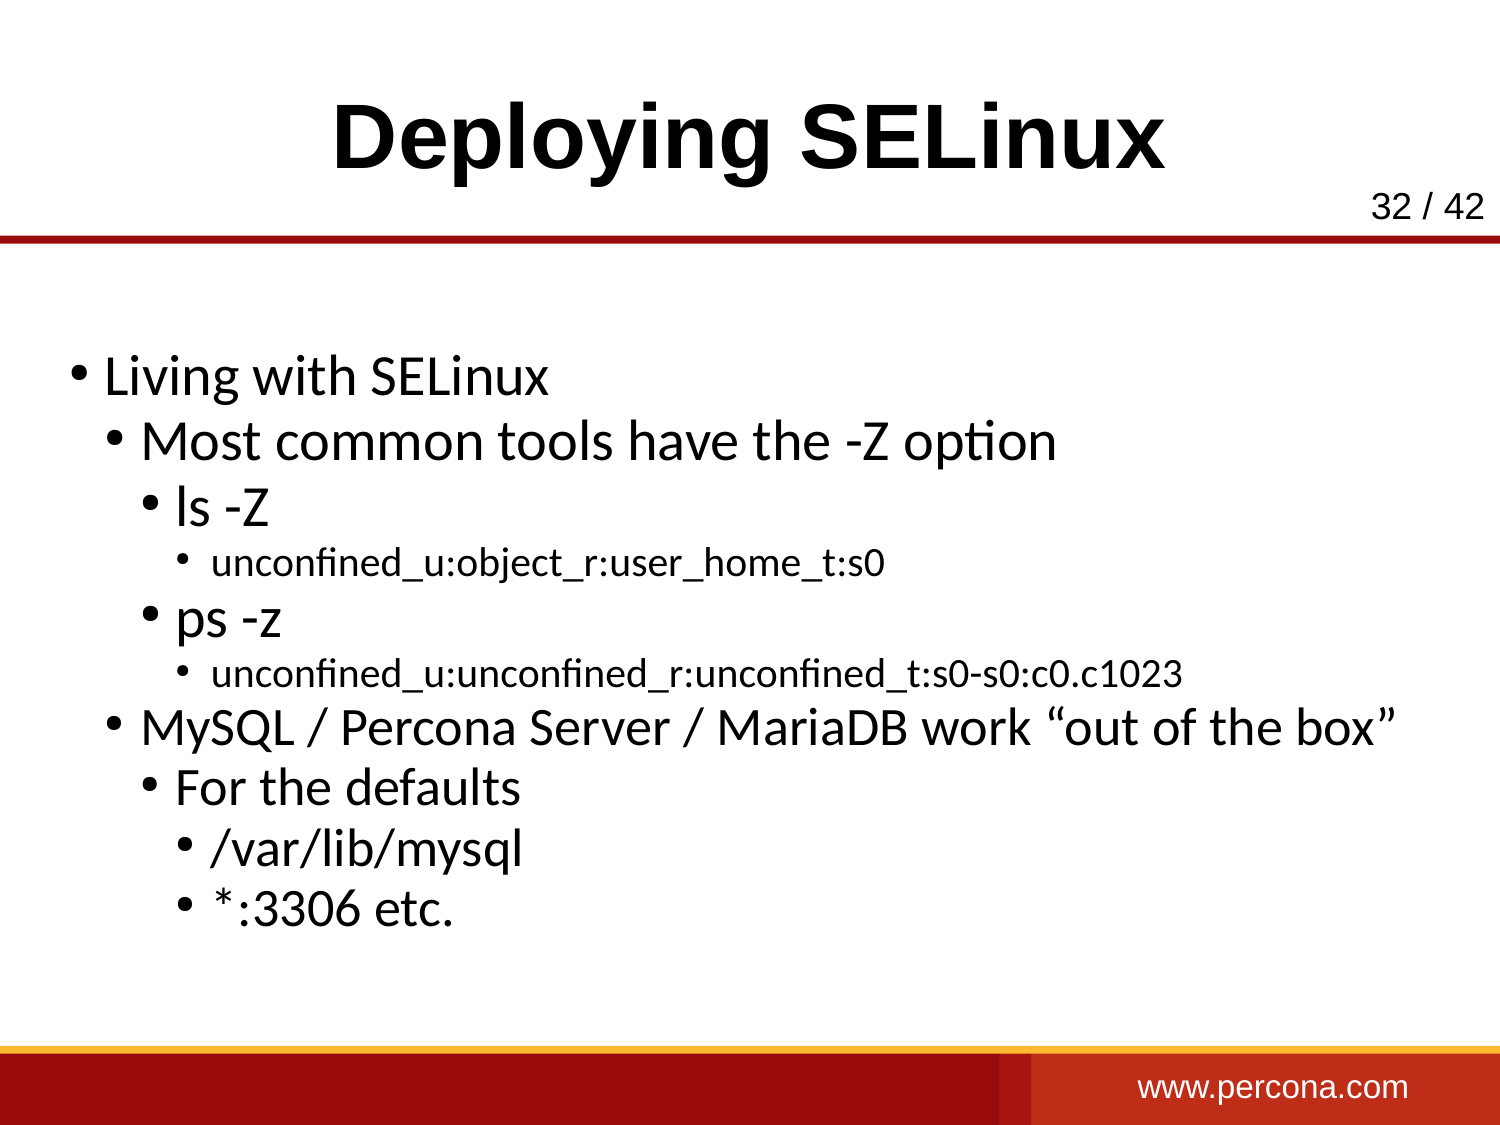

Deploying SELinux
Living with SELinux
Most common tools have the -Z option
ls -Z
unconfined_u:object_r:user_home_t:s0
ps -z
unconfined_u:unconfined_r:unconfined_t:s0-s0:c0.c1023
MySQL / Percona Server / MariaDB work “out of the box”
For the defaults
/var/lib/mysql
*:3306 etc.